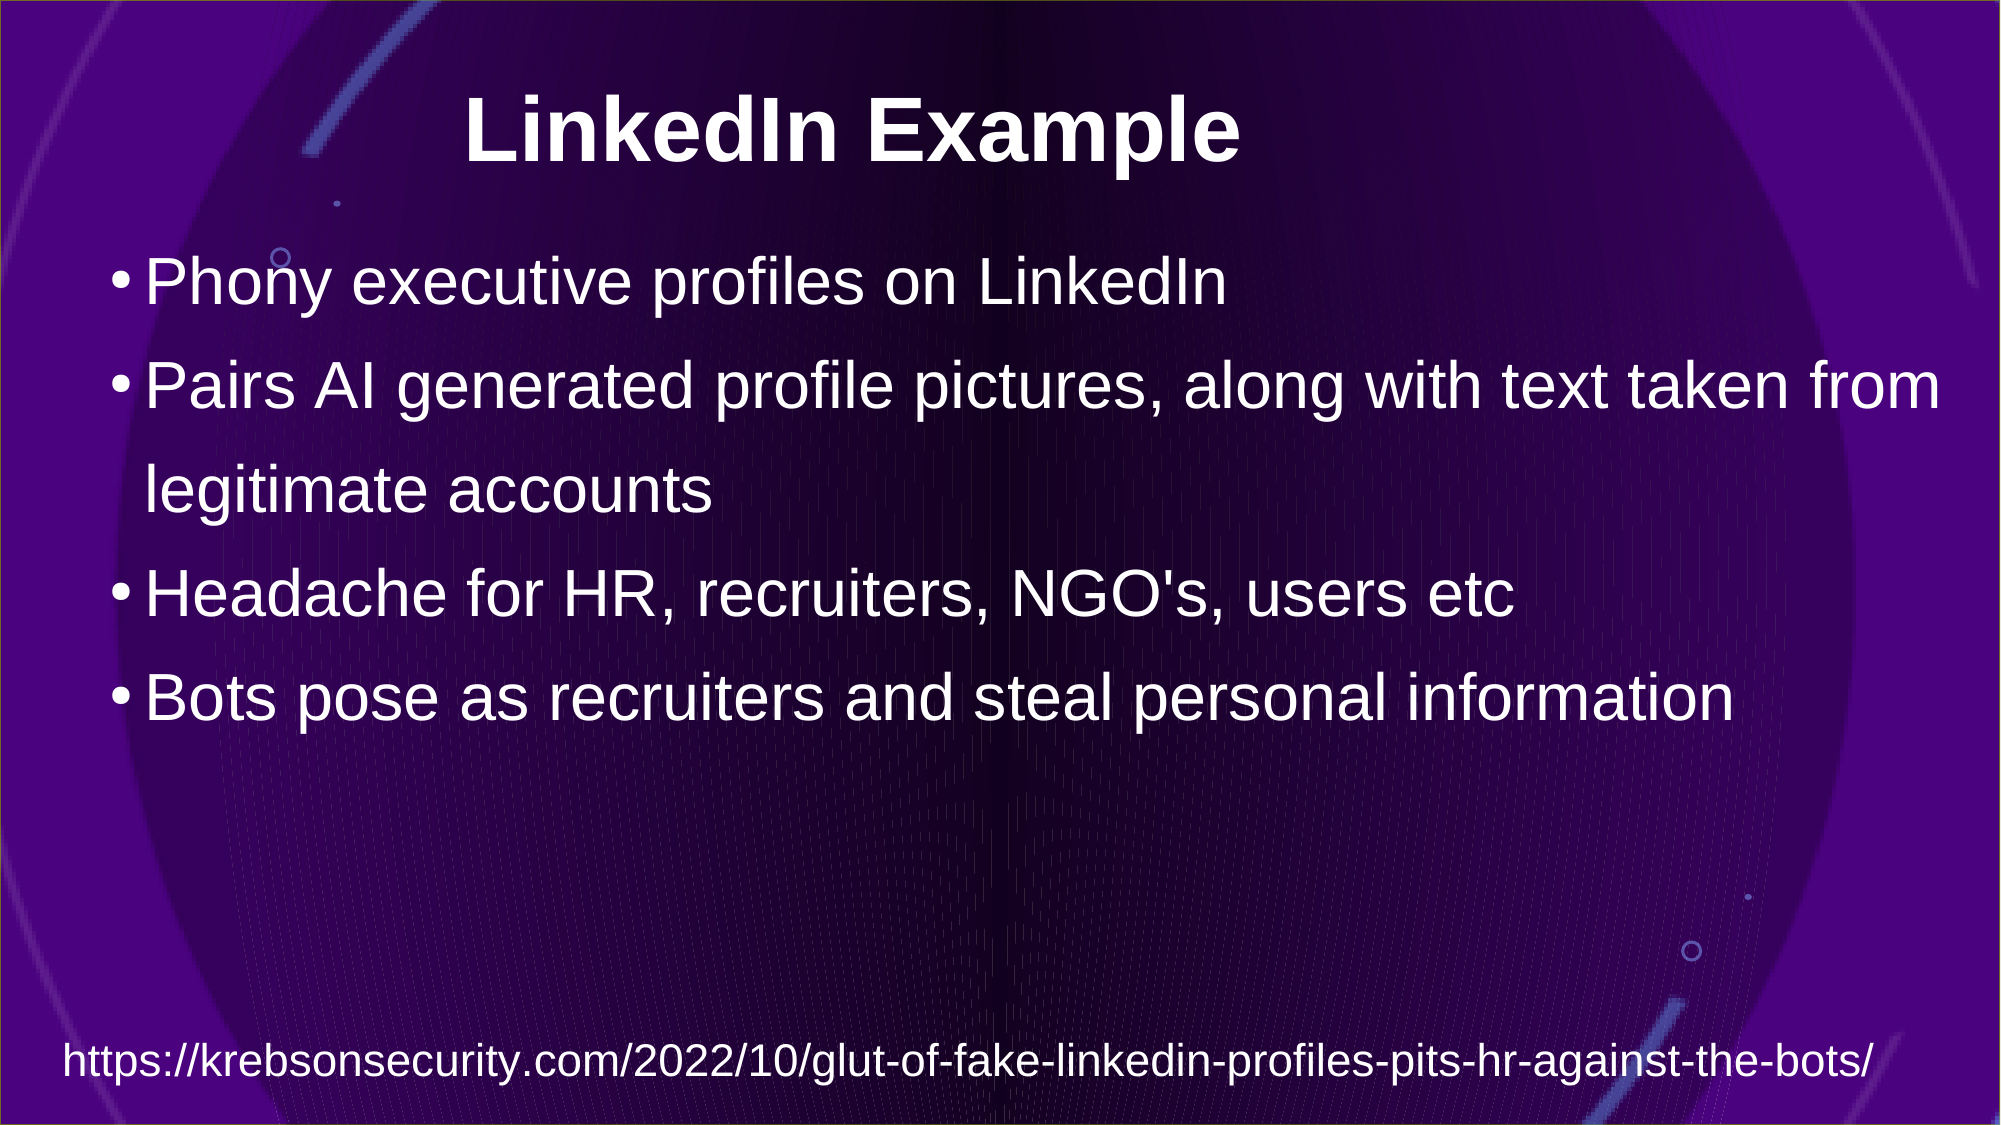

LinkedIn Example
Phony executive profiles on LinkedIn
Pairs AI generated profile pictures, along with text taken from
legitimate accounts
Headache for HR, recruiters, NGO's, users etc
Bots pose as recruiters and steal personal information
https://krebsonsecurity.com/2022/10/glut-of-fake-linkedin-profiles-pits-hr-against-the-bots/